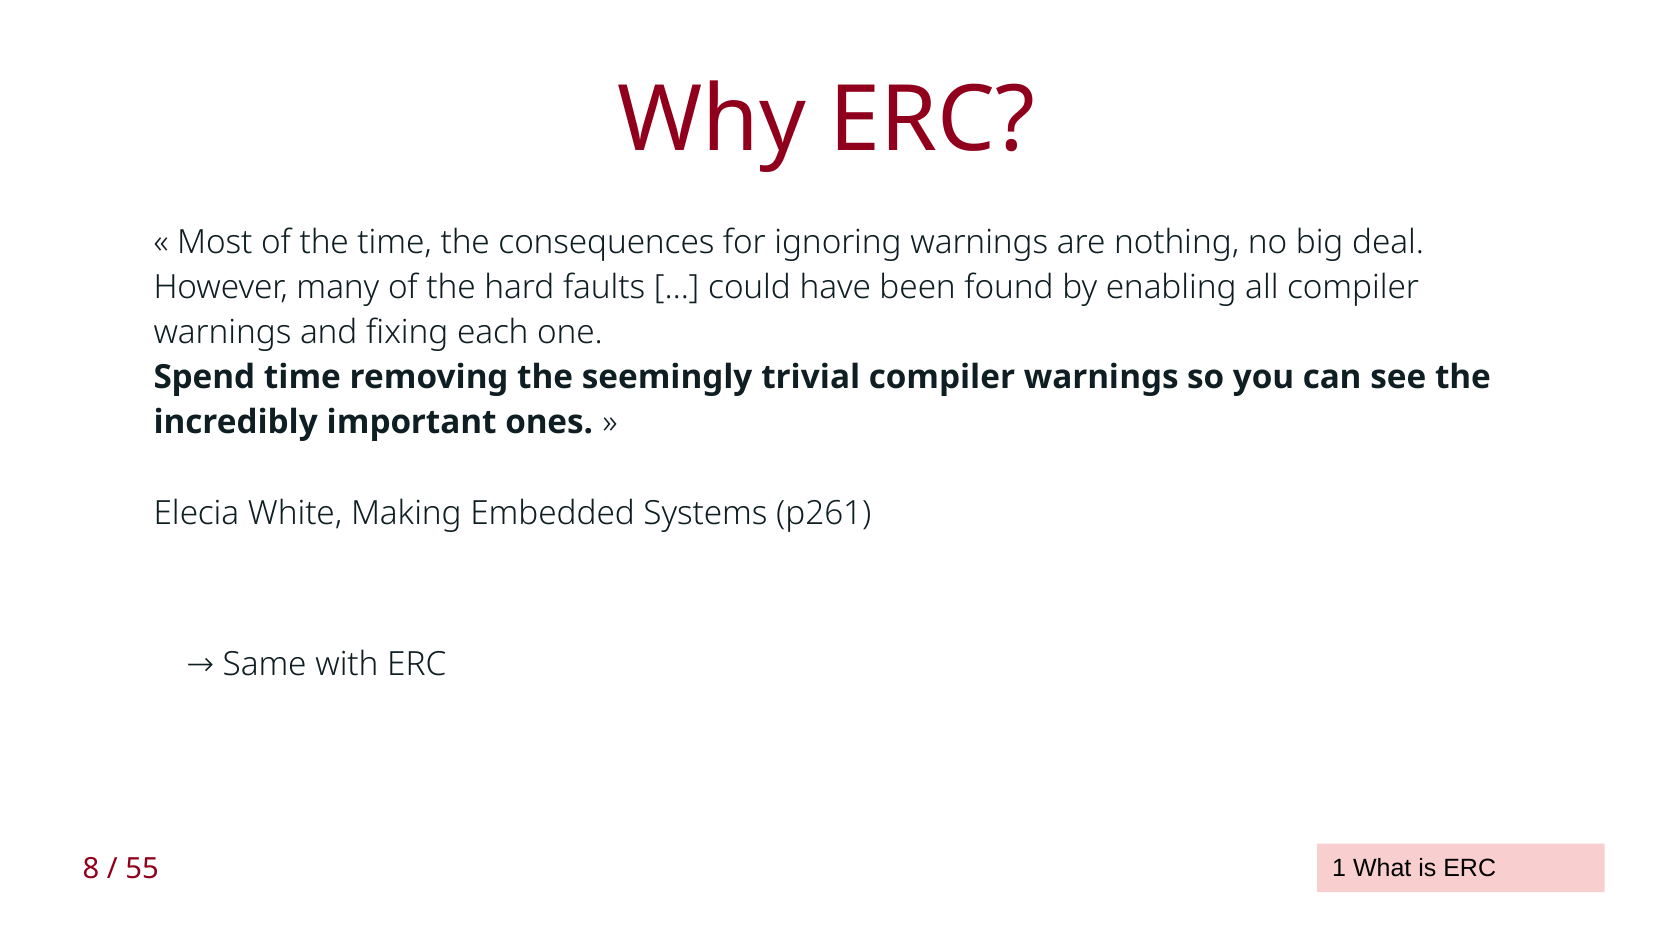

# Why ERC?
« Most of the time, the consequences for ignoring warnings are nothing, no big deal.
However, many of the hard faults […] could have been found by enabling all compiler warnings and fixing each one.
Spend time removing the seemingly trivial compiler warnings so you can see the incredibly important ones. »
Elecia White, Making Embedded Systems (p261)
→ Same with ERC
1 What is ERC
8